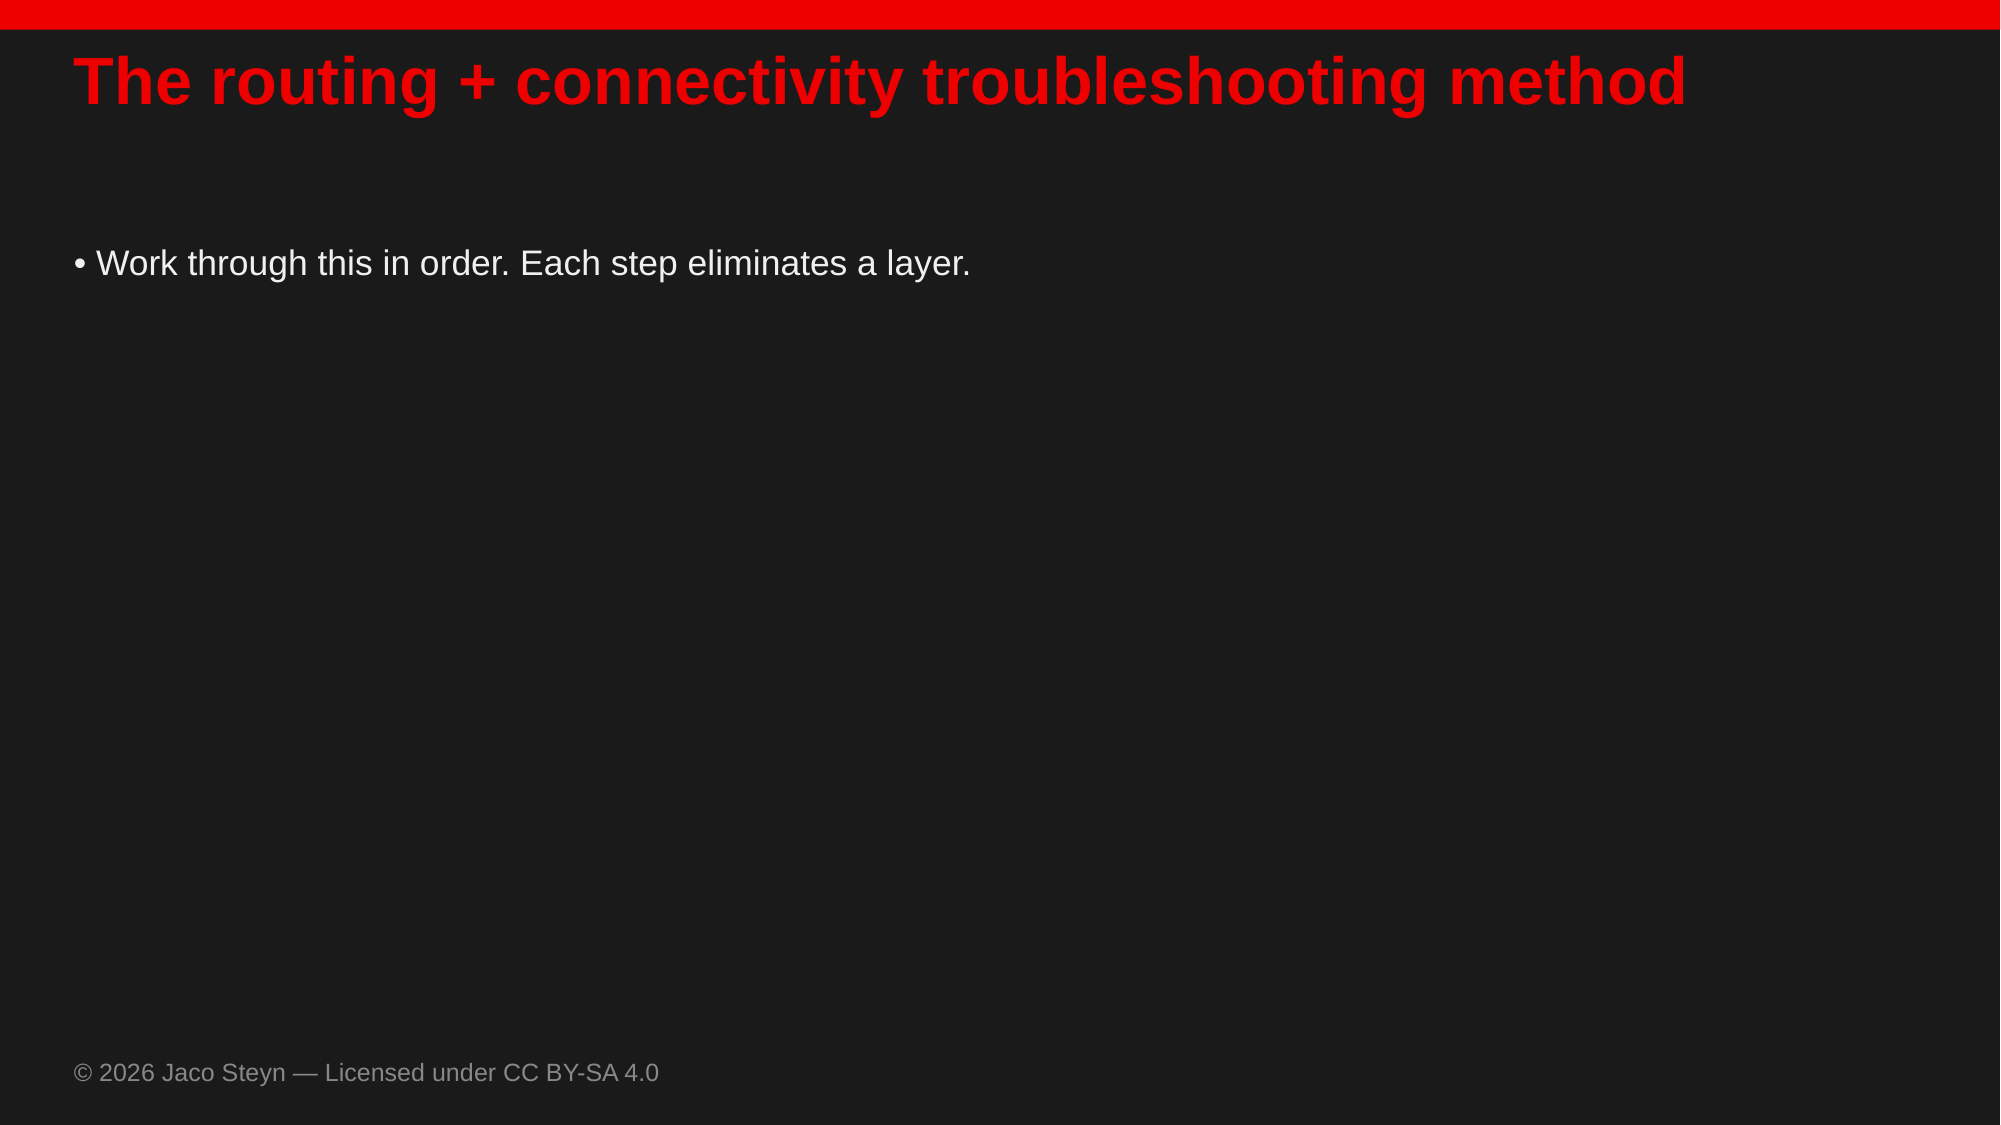

The routing + connectivity troubleshooting method
• Work through this in order. Each step eliminates a layer.
© 2026 Jaco Steyn — Licensed under CC BY-SA 4.0